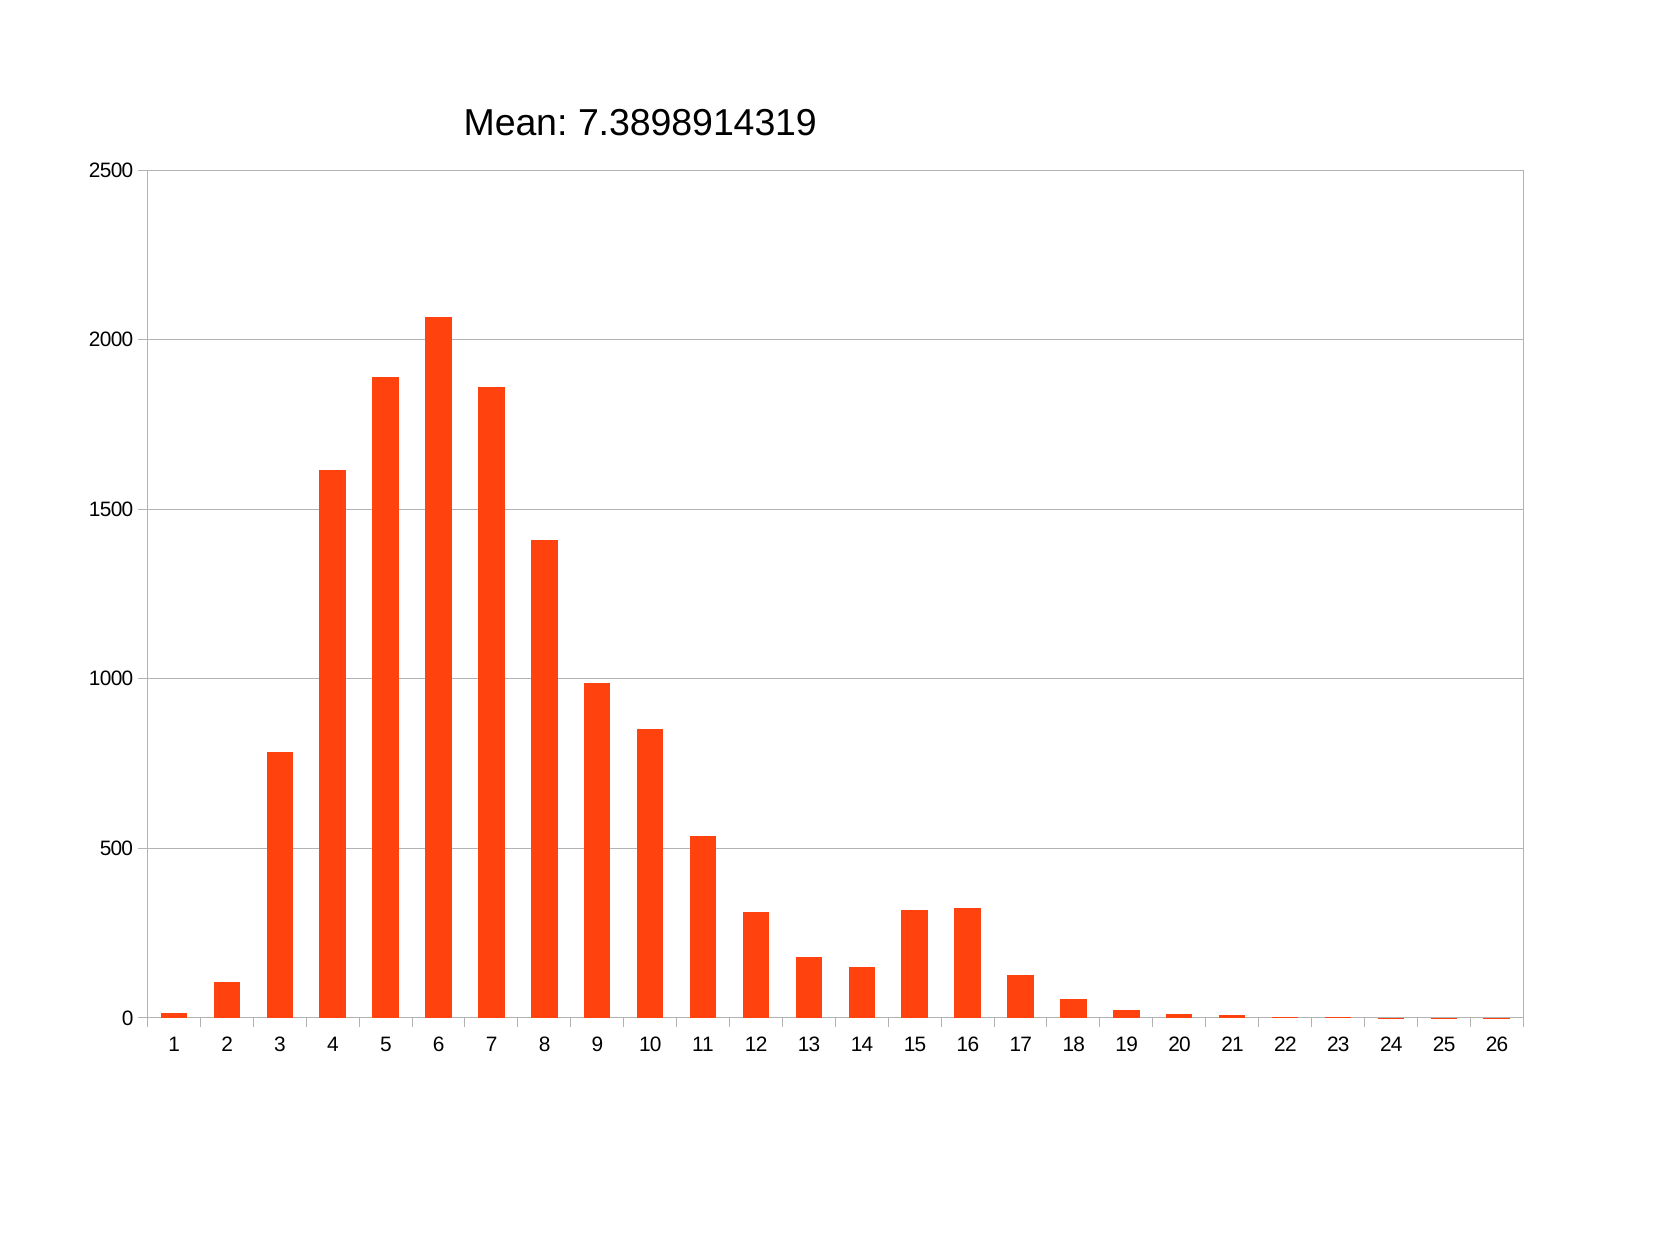

Mean: 7.3898914319
### Chart
| Category | count |
|---|---|
| 1 | 14.0 |
| 2 | 105.0 |
| 3 | 783.0 |
| 4 | 1616.0 |
| 5 | 1890.0 |
| 6 | 2067.0 |
| 7 | 1861.0 |
| 8 | 1409.0 |
| 9 | 987.0 |
| 10 | 851.0 |
| 11 | 535.0 |
| 12 | 313.0 |
| 13 | 178.0 |
| 14 | 151.0 |
| 15 | 319.0 |
| 16 | 323.0 |
| 17 | 126.0 |
| 18 | 55.0 |
| 19 | 22.0 |
| 20 | 10.0 |
| 21 | 7.0 |
| 22 | 4.0 |
| 23 | 3.0 |
| 24 | 1.0 |
| 25 | 1.0 |
| 26 | 1.0 |